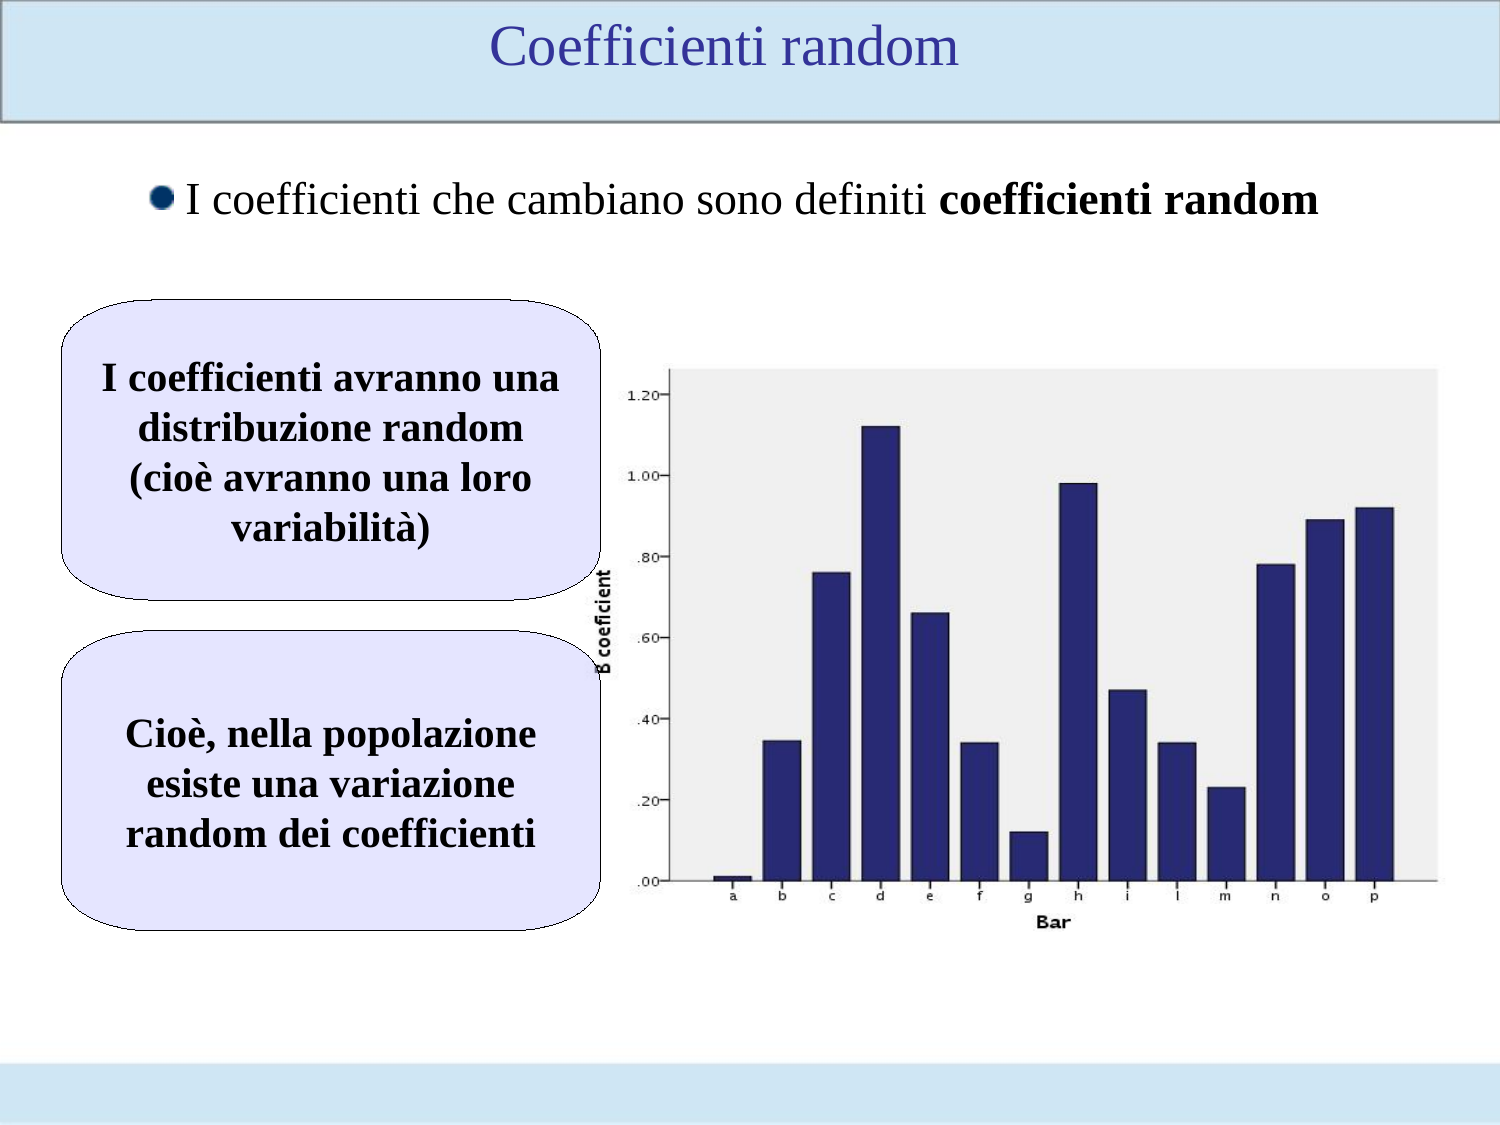

# Coefficienti random
 I coefficienti che cambiano sono definiti coefficienti random
I coefficienti avranno una distribuzione random (cioè avranno una loro variabilità)
Cioè, nella popolazione esiste una variazione random dei coefficienti
21